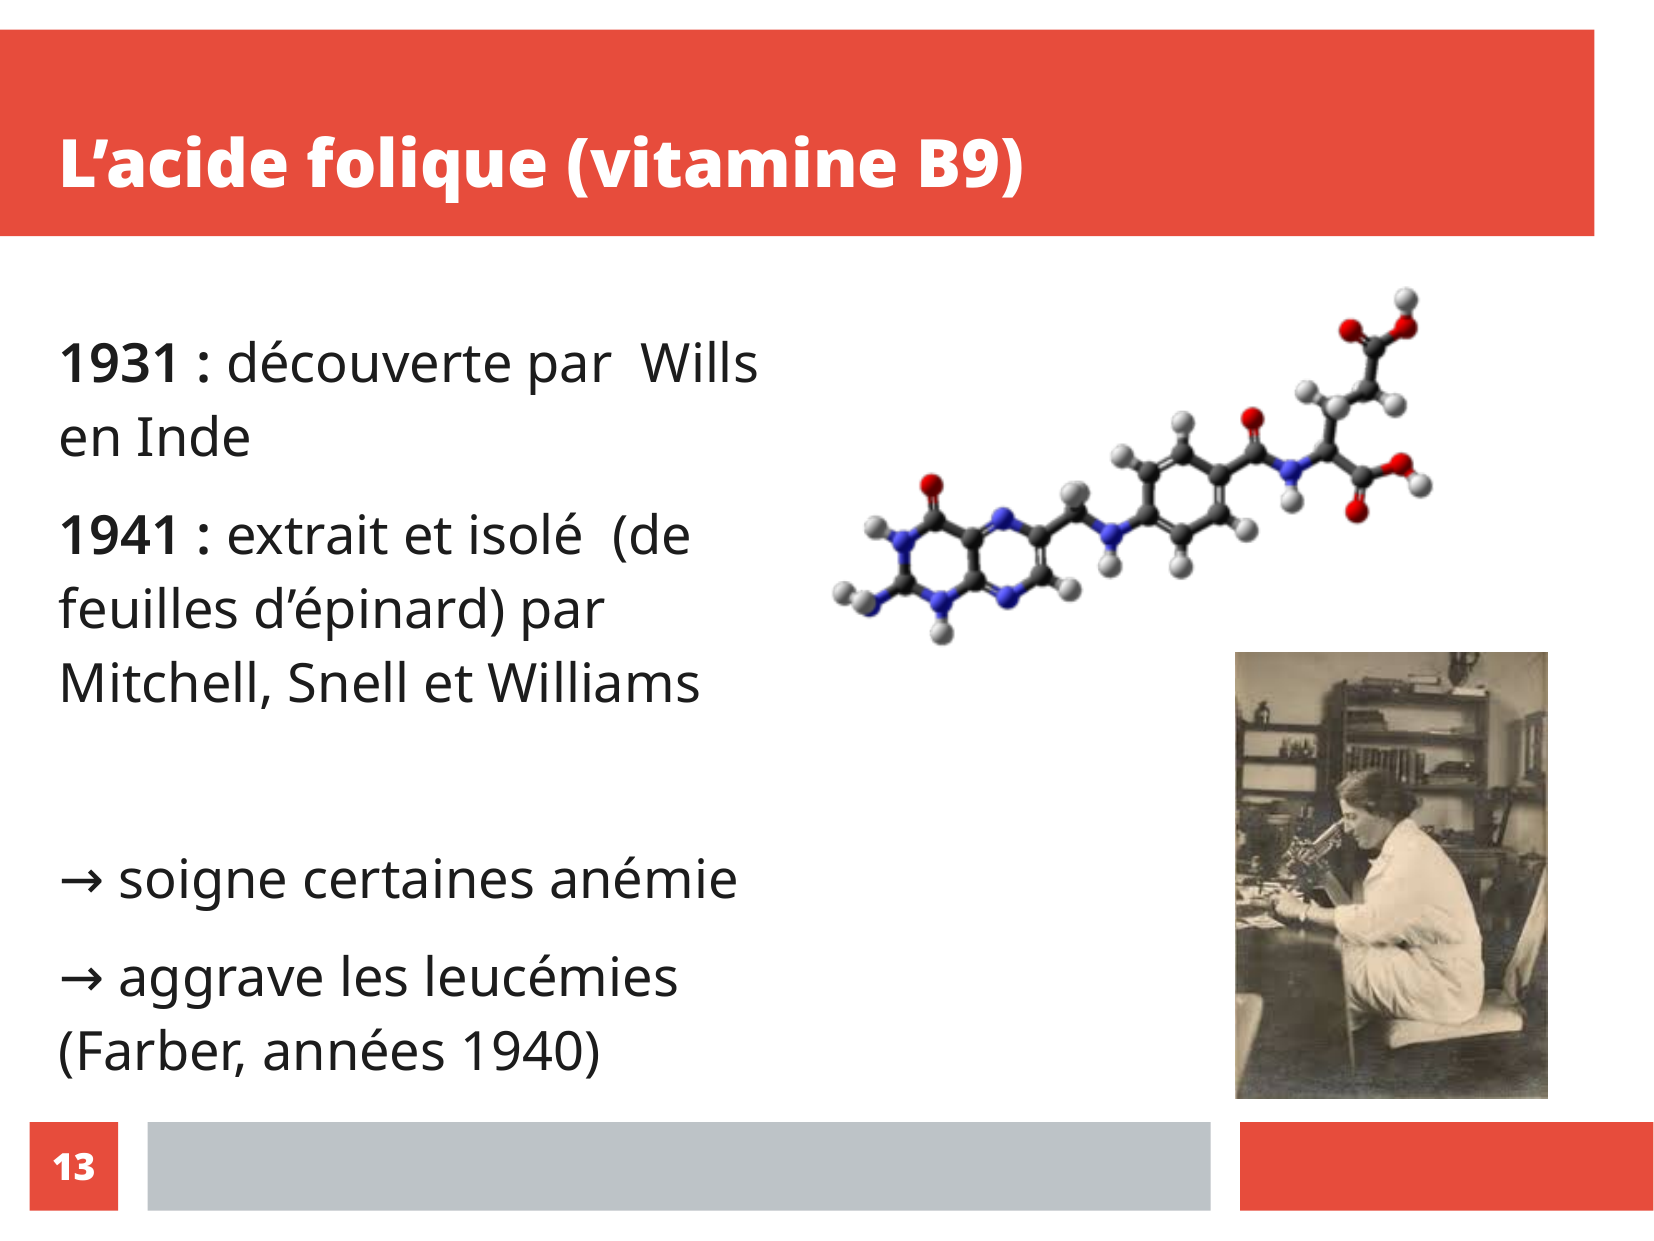

# L’acide folique (vitamine B9)
1931 : découverte par Wills en Inde
1941 : extrait et isolé (de feuilles d’épinard) par Mitchell, Snell et Williams
→ soigne certaines anémie
→ aggrave les leucémies (Farber, années 1940)
13